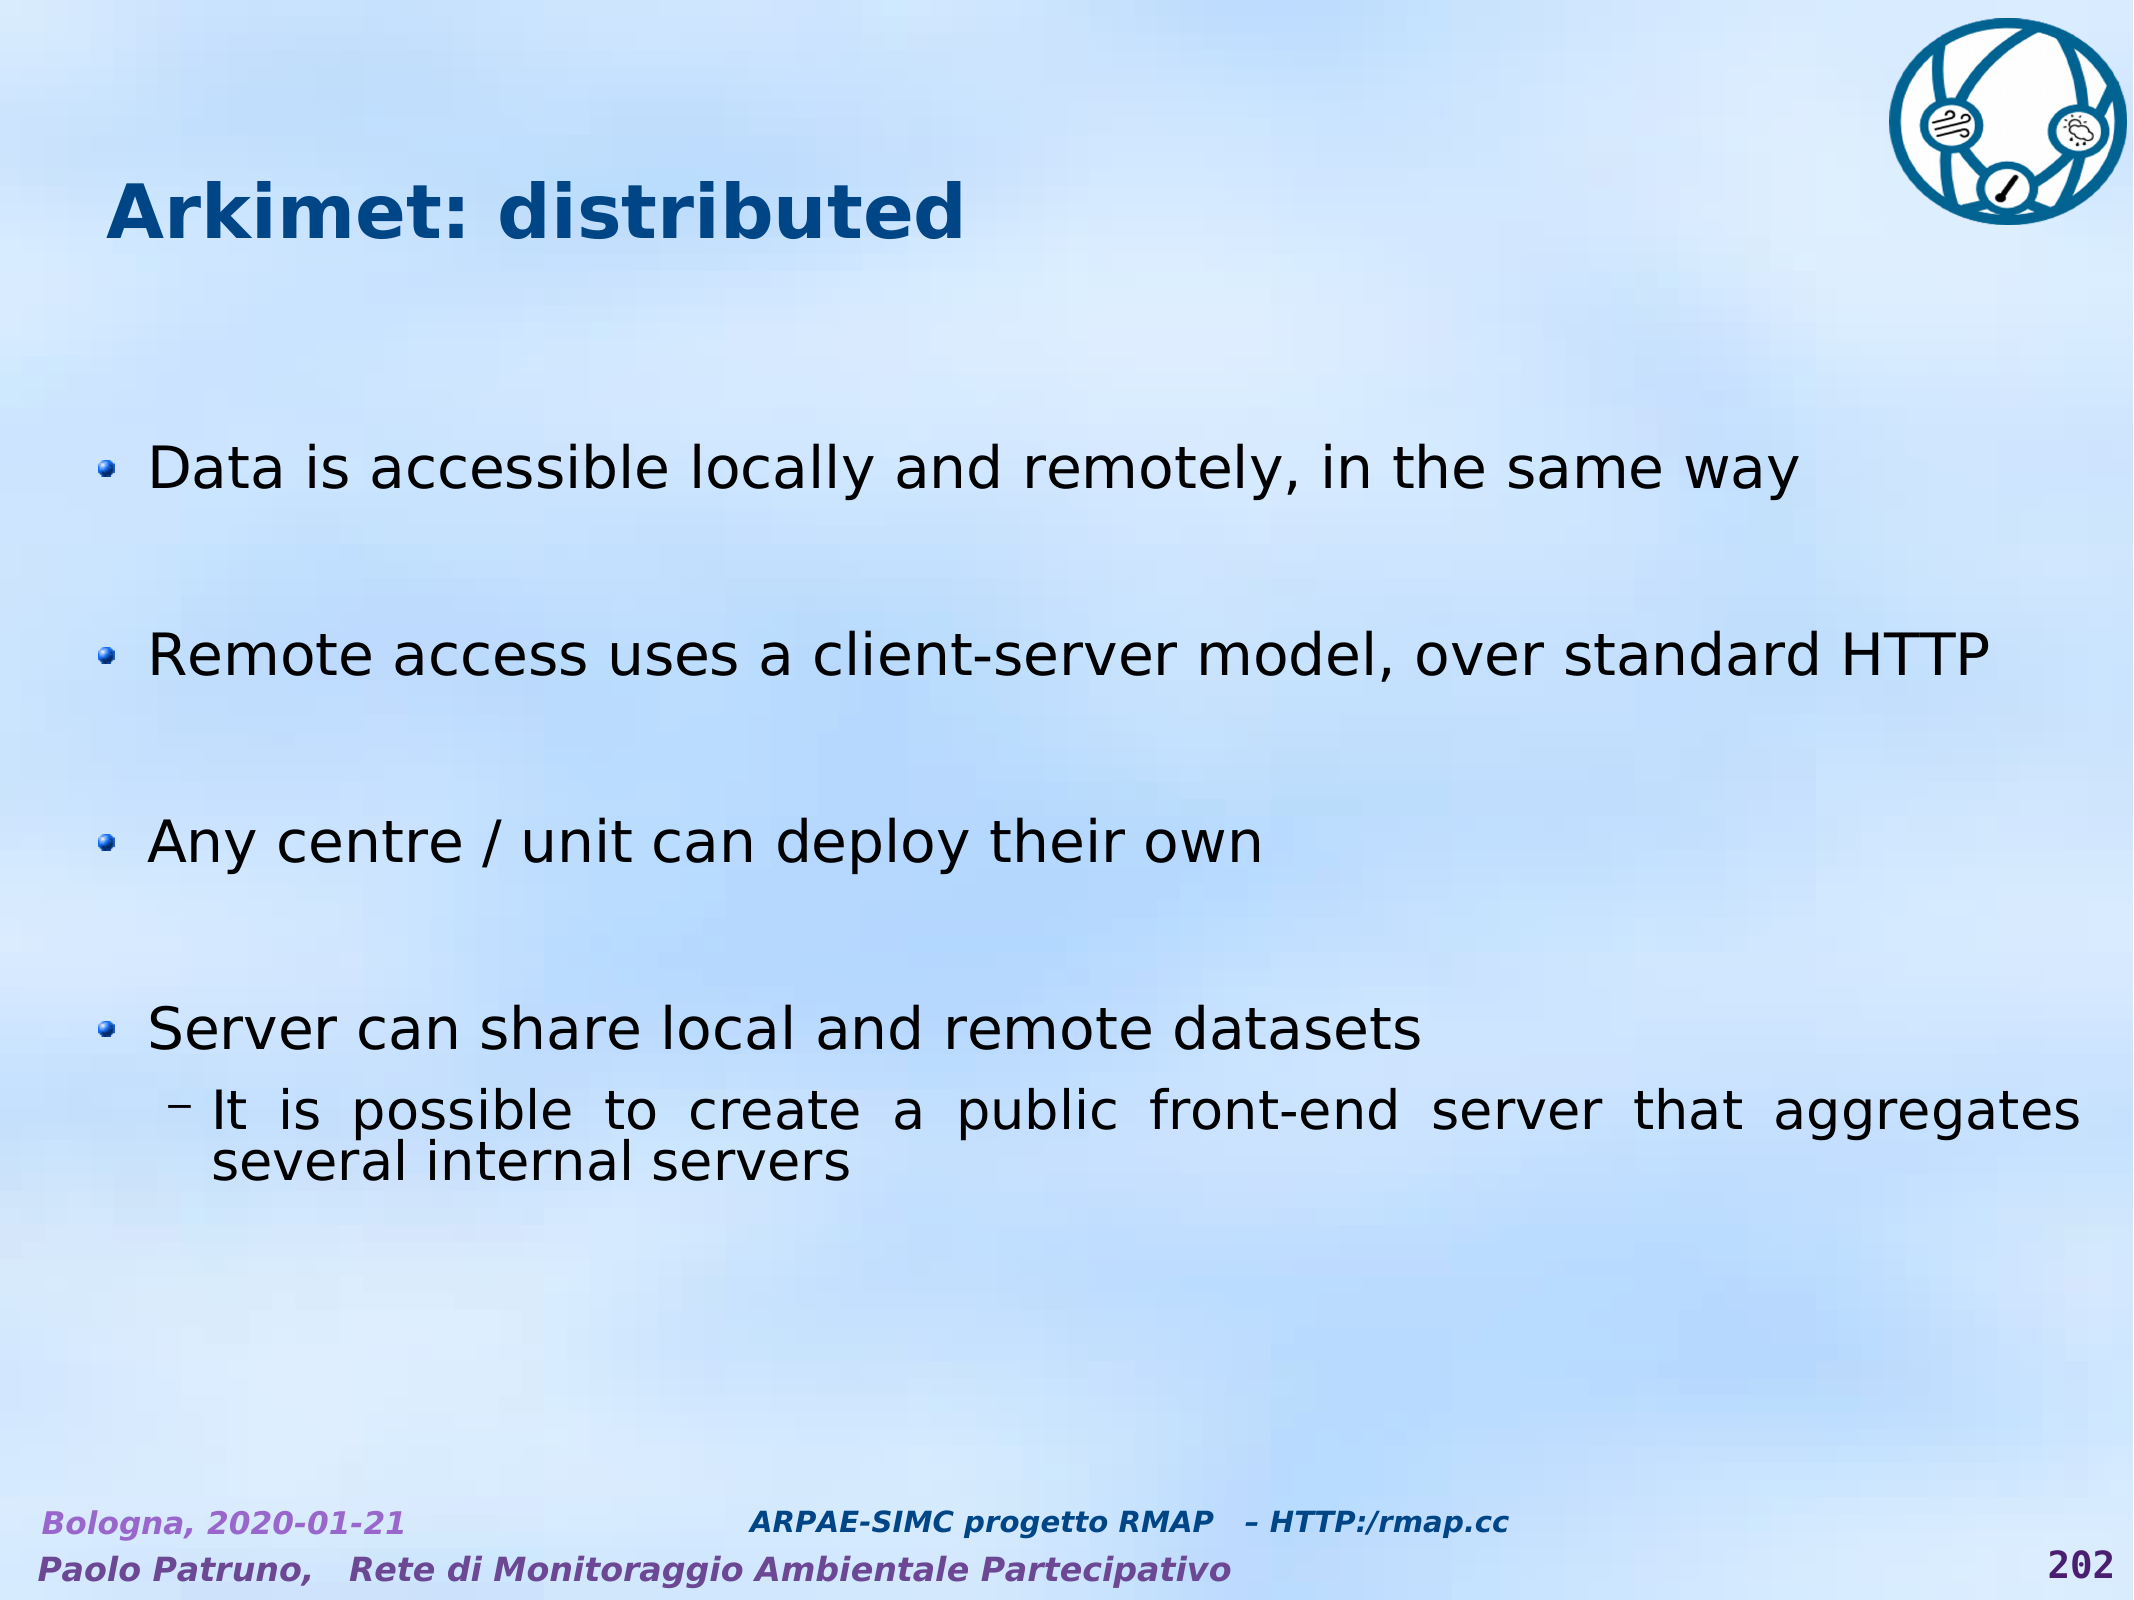

# Arkimet: distributed
Data is accessible locally and remotely, in the same way
Remote access uses a client-server model, over standard HTTP
Any centre / unit can deploy their own
Server can share local and remote datasets
It is possible to create a public front-end server that aggregates several internal servers